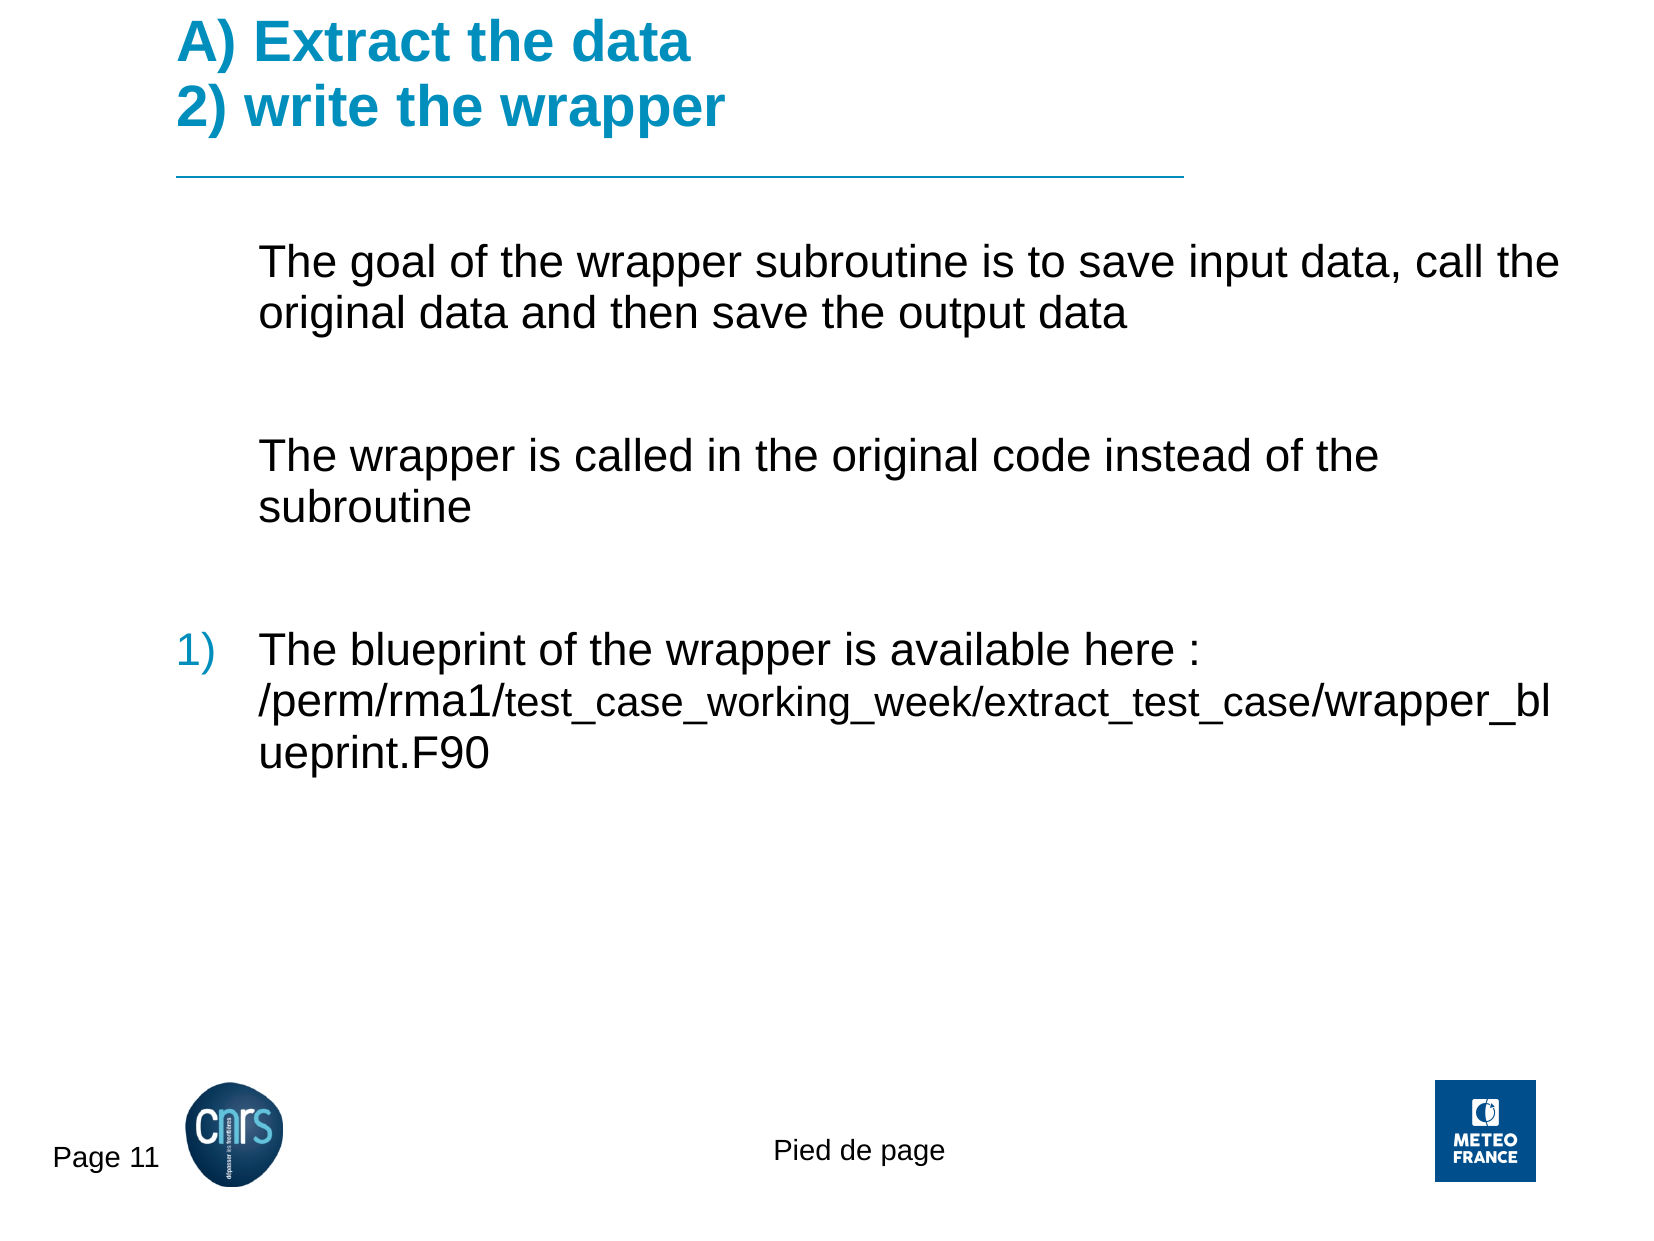

# A) Extract the data 2) write the wrapper
The goal of the wrapper subroutine is to save input data, call the original data and then save the output data
The wrapper is called in the original code instead of the subroutine
The blueprint of the wrapper is available here : /perm/rma1/test_case_working_week/extract_test_case/wrapper_blueprint.F90
Pied de page
11